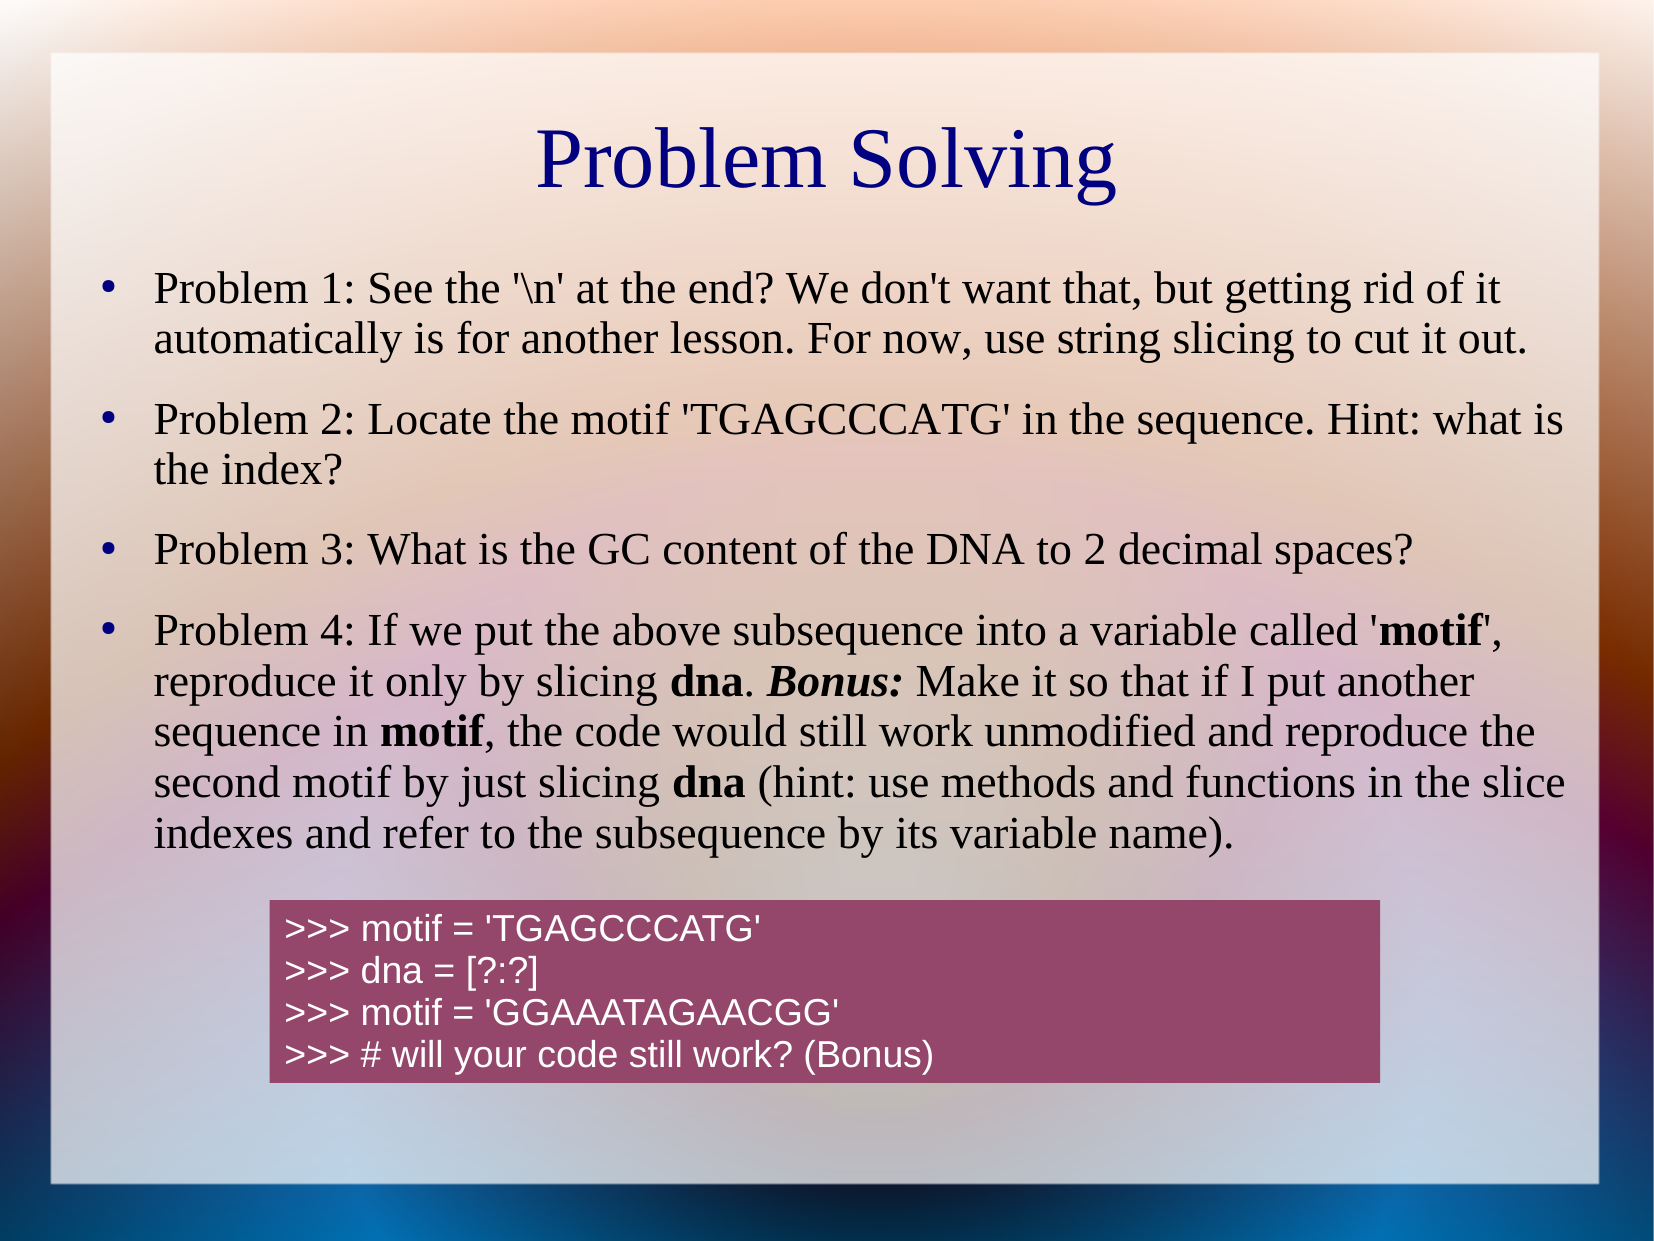

# Problem Solving
Problem 1: See the '\n' at the end? We don't want that, but getting rid of it automatically is for another lesson. For now, use string slicing to cut it out.
Problem 2: Locate the motif 'TGAGCCCATG' in the sequence. Hint: what is the index?
Problem 3: What is the GC content of the DNA to 2 decimal spaces?
Problem 4: If we put the above subsequence into a variable called 'motif', reproduce it only by slicing dna. Bonus: Make it so that if I put another sequence in motif, the code would still work unmodified and reproduce the second motif by just slicing dna (hint: use methods and functions in the slice indexes and refer to the subsequence by its variable name).
>>> motif = 'TGAGCCCATG'
>>> dna = [?:?]
>>> motif = 'GGAAATAGAACGG'
>>> # will your code still work? (Bonus)